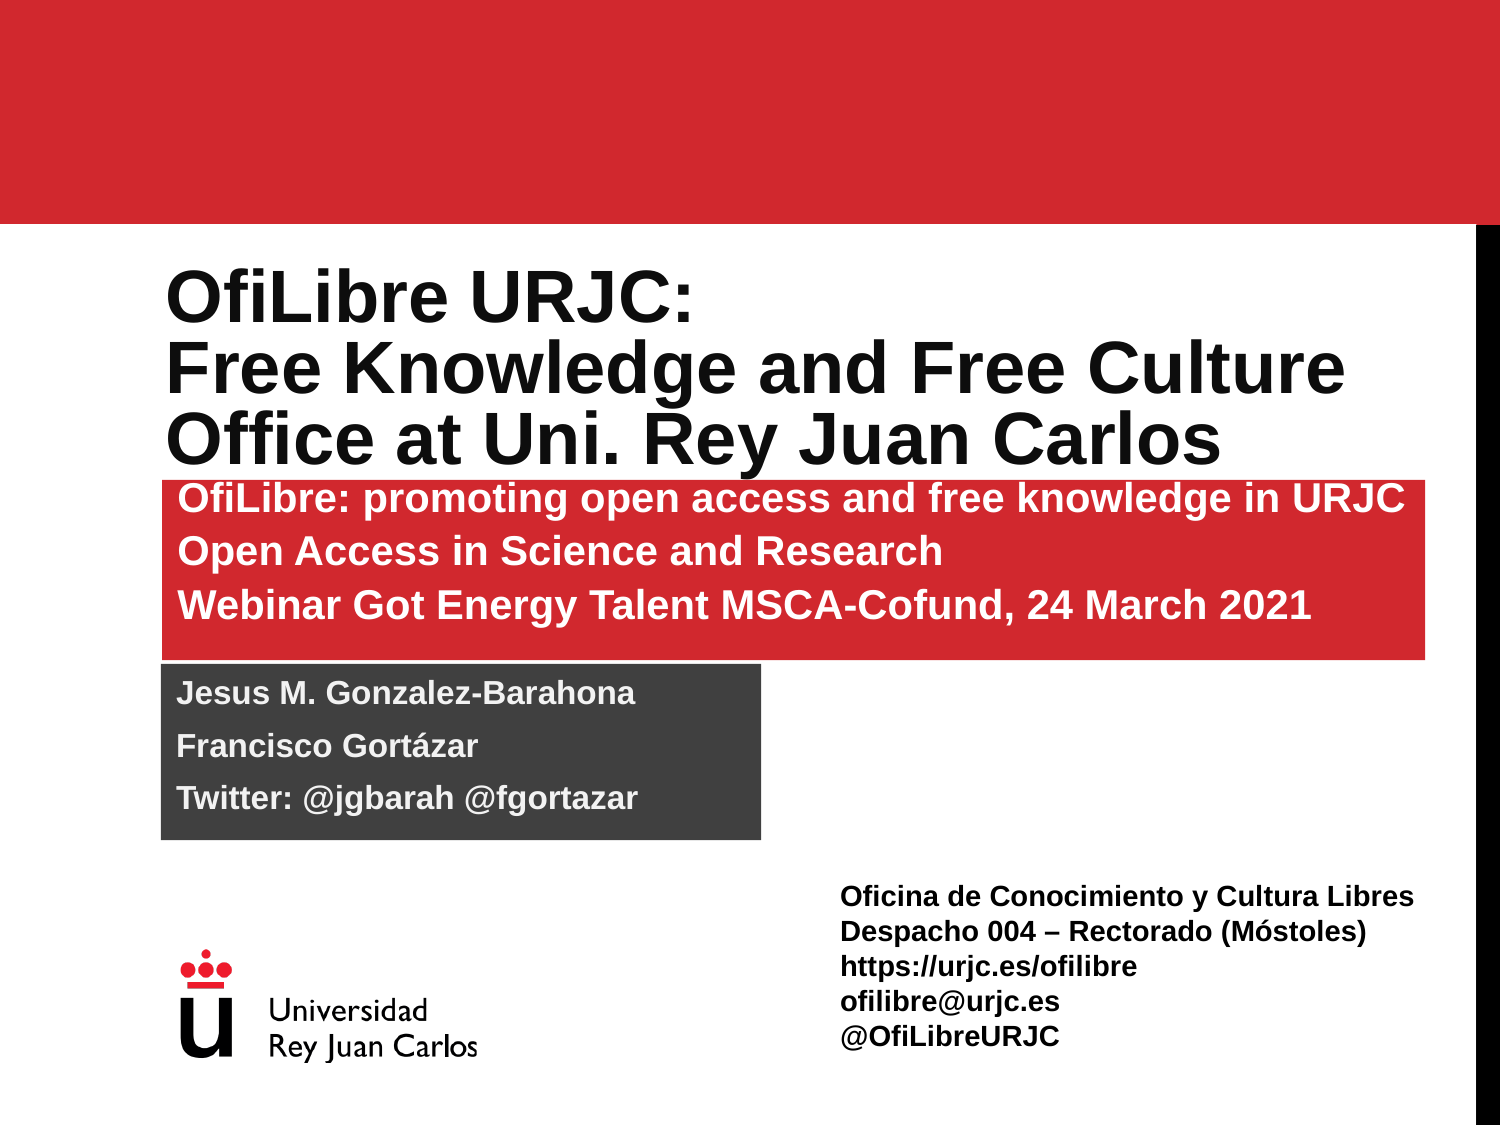

OfiLibre URJC:
Free Knowledge and Free Culture
Office at Uni. Rey Juan Carlos
OfiLibre: promoting open access and free knowledge in URJC
Open Access in Science and Research
Webinar Got Energy Talent MSCA-Cofund, 24 March 2021
Jesus M. Gonzalez-Barahona
Francisco Gortázar
Twitter: @jgbarah @fgortazar
Oficina de Conocimiento y Cultura Libres
Despacho 004 – Rectorado (Móstoles)
https://urjc.es/ofilibre
ofilibre@urjc.es
@OfiLibreURJC